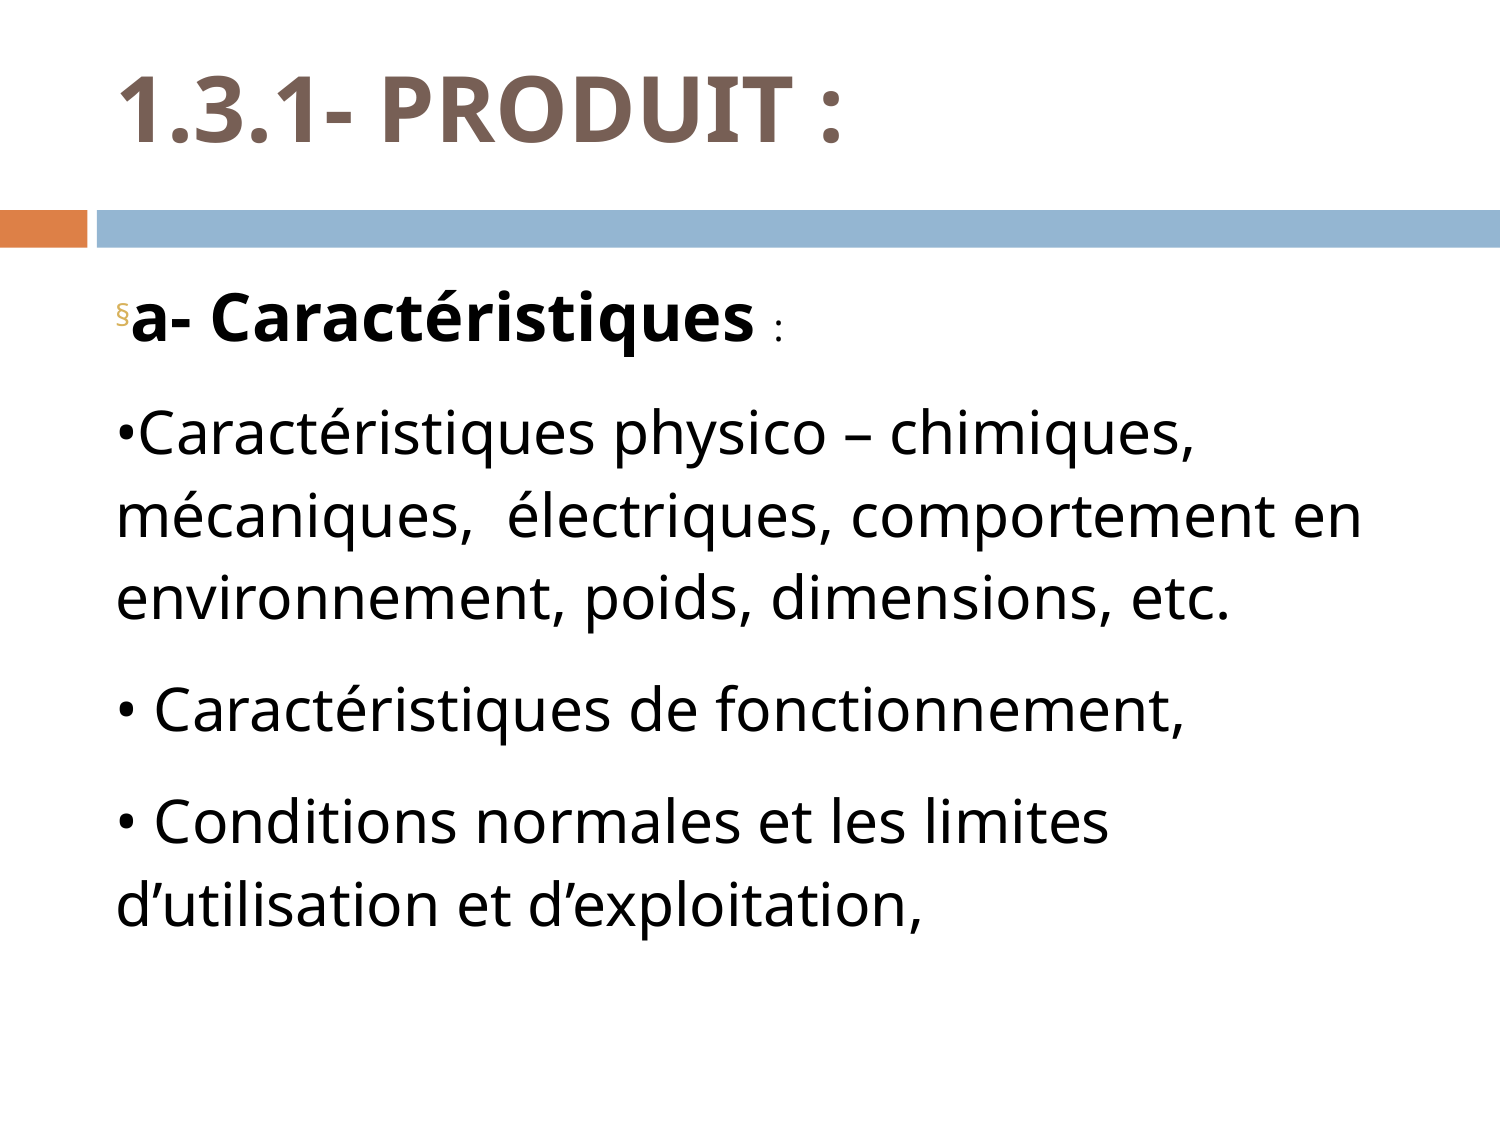

1.3.1- PRODUIT :
# a- Caractéristiques :
•Caractéristiques physico – chimiques, mécaniques, électriques, comportement en environnement, poids, dimensions, etc.
• Caractéristiques de fonctionnement,
• Conditions normales et les limites d’utilisation et d’exploitation,